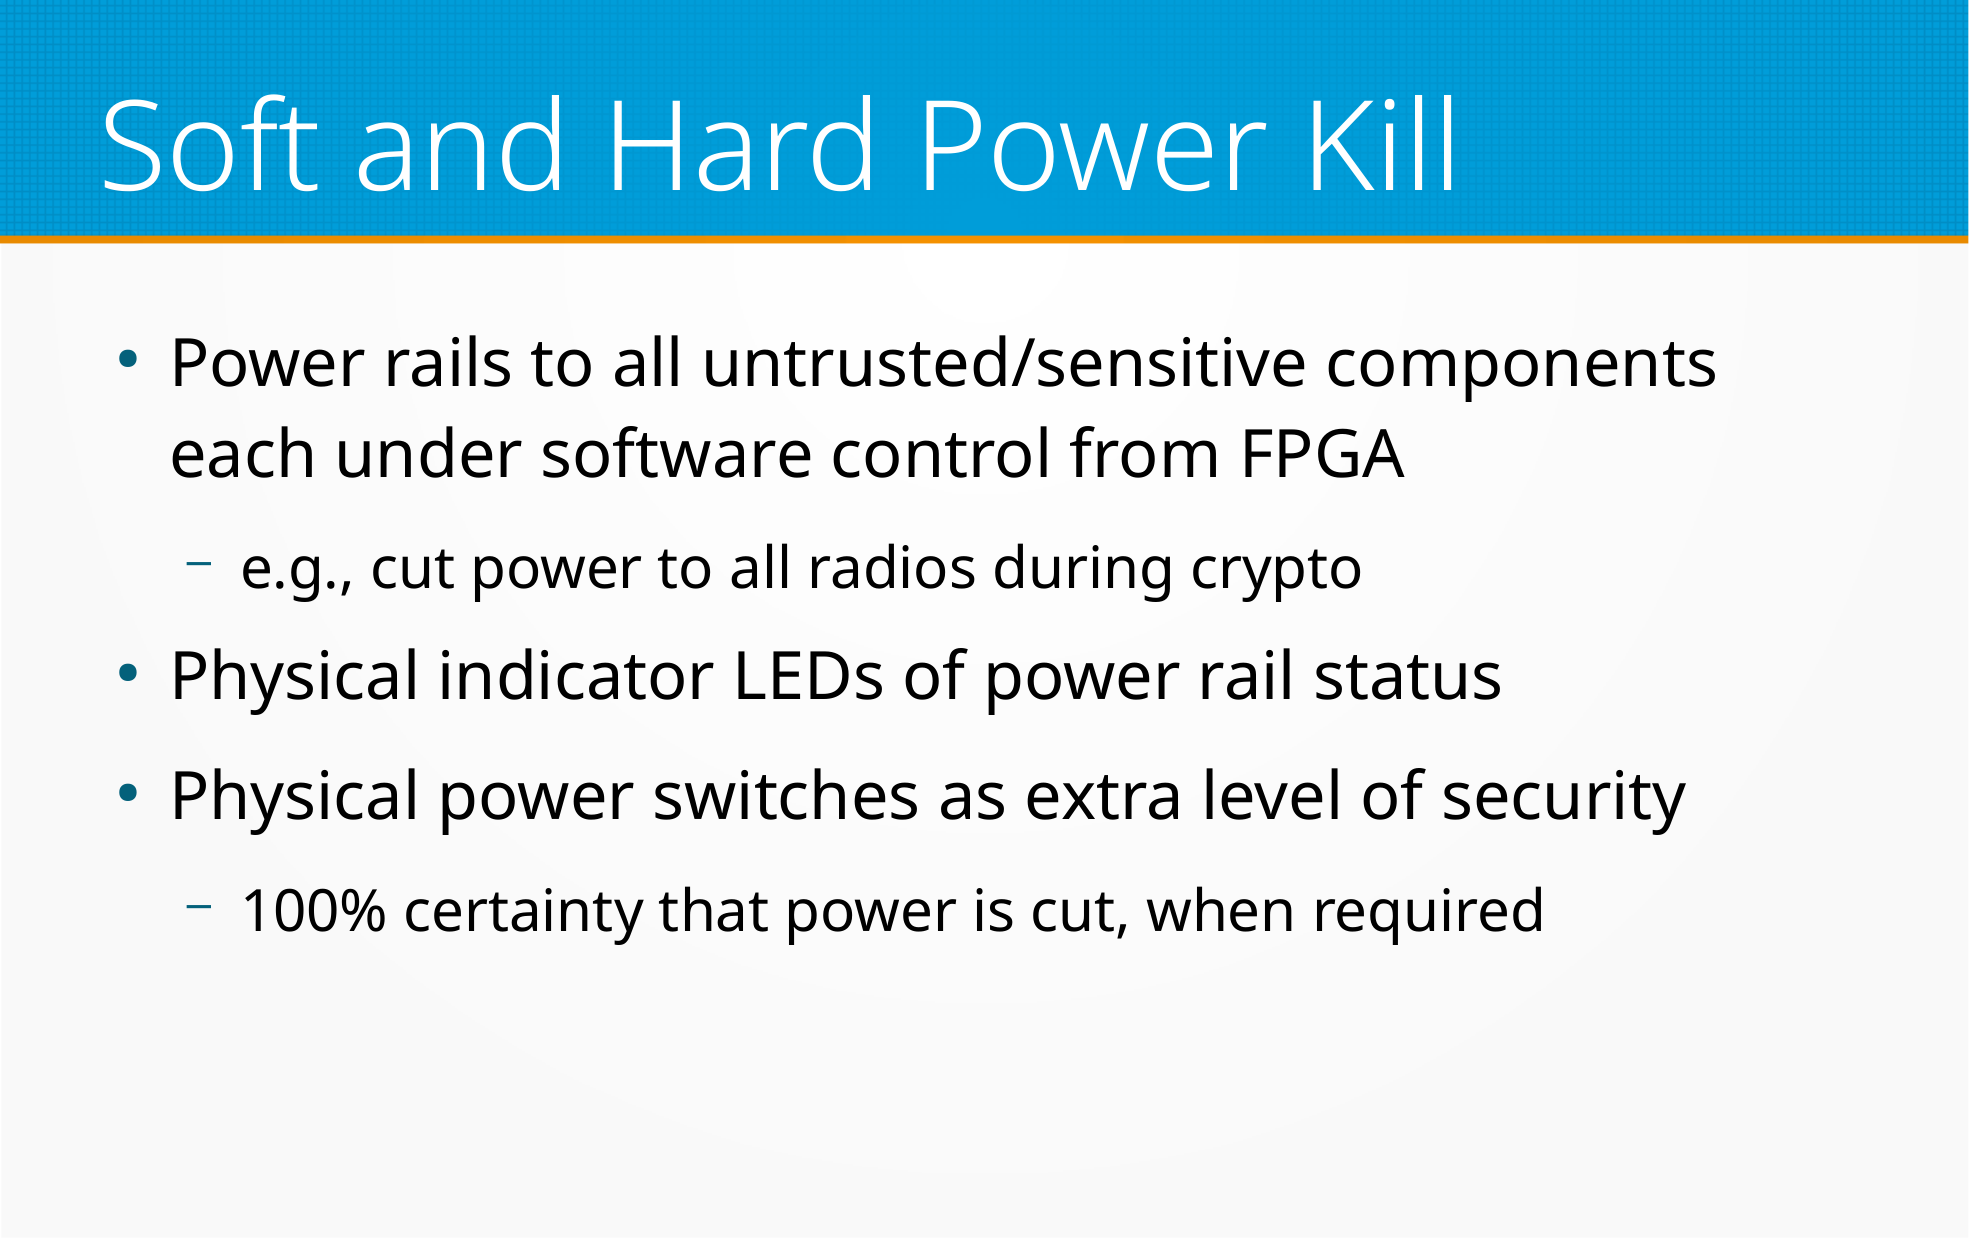

# Soft and Hard Power Kill
Power rails to all untrusted/sensitive components each under software control from FPGA
e.g., cut power to all radios during crypto
Physical indicator LEDs of power rail status
Physical power switches as extra level of security
100% certainty that power is cut, when required